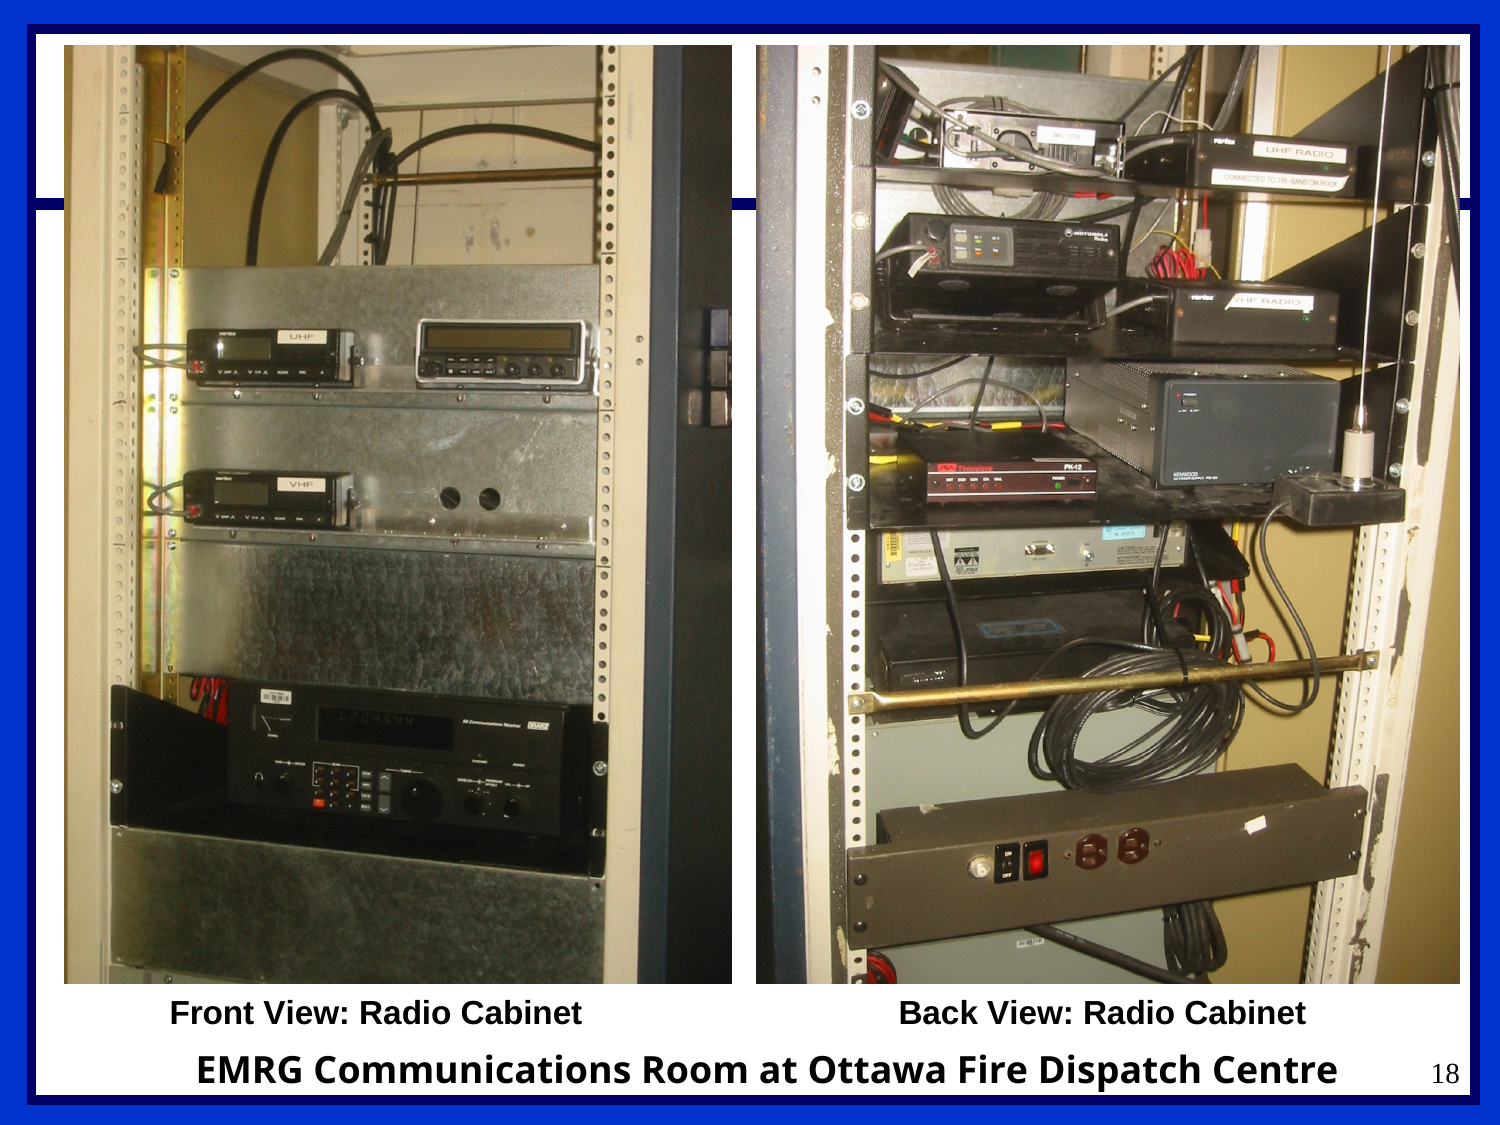

Front View: Radio Cabinet
Back View: Radio Cabinet
EMRG Communications Room at Ottawa Fire Dispatch Centre
18